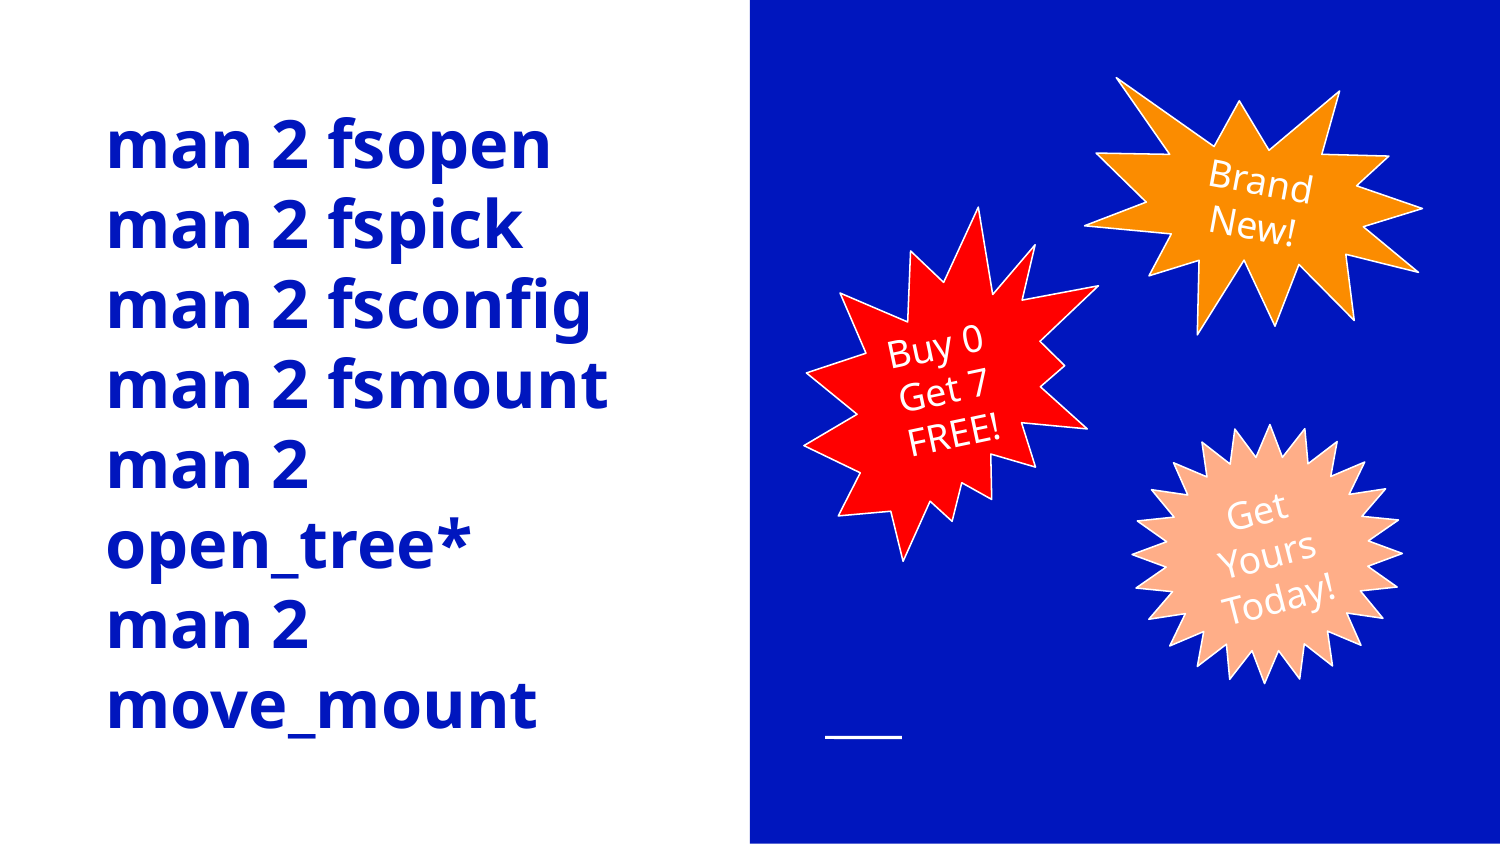

Brand New!
# man 2 fsopen man 2 fspick man 2 fsconfig man 2 fsmount man 2 open_tree* man 2 move_mount
Buy 0
Get 7
FREE!
Get Yours Today!